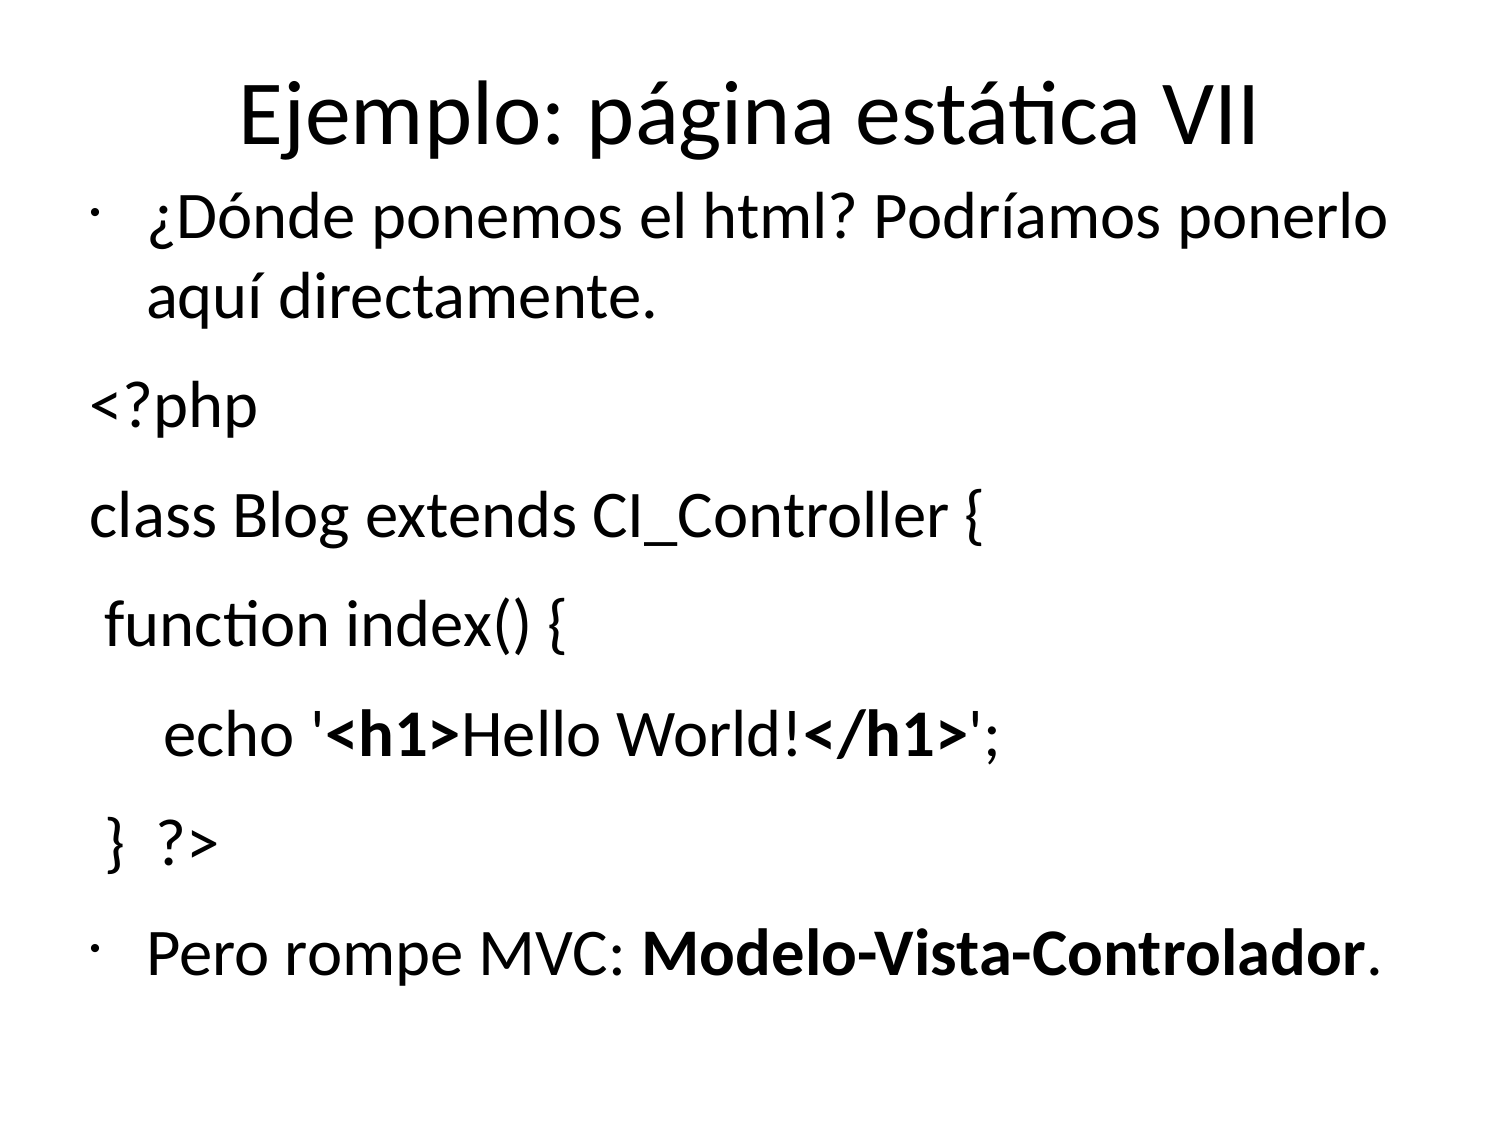

# Ejemplo: página estática VII
¿Dónde ponemos el html? Podríamos ponerlo aquí directamente.
<?php
class Blog extends CI_Controller {
 function index() {
 	echo '<h1>Hello World!</h1>';
 } ?>
Pero rompe MVC: Modelo-Vista-Controlador.